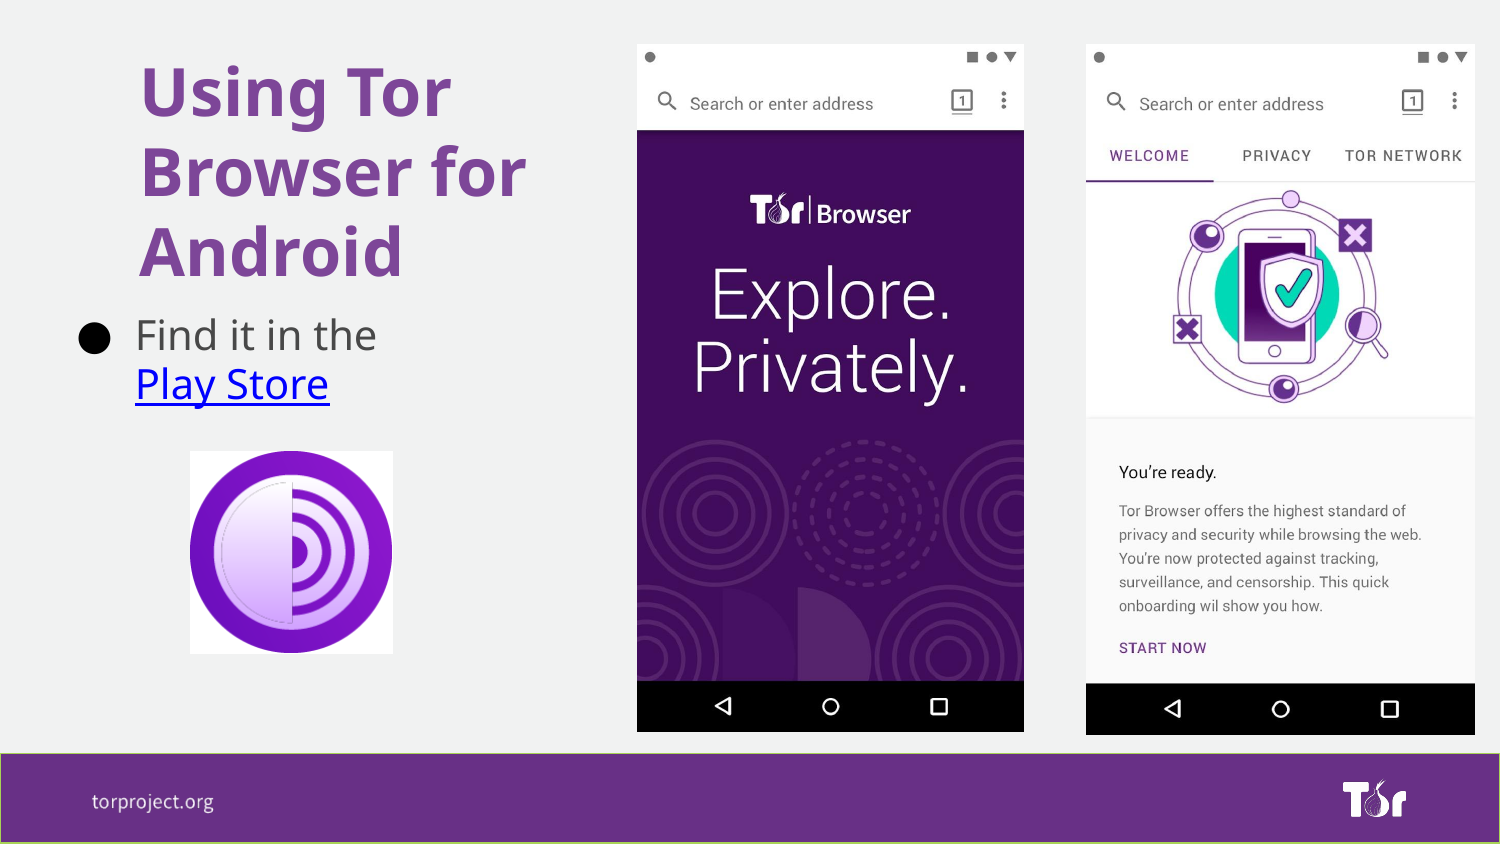

Using Tor
Browser for
Android
Find it in the Play Store